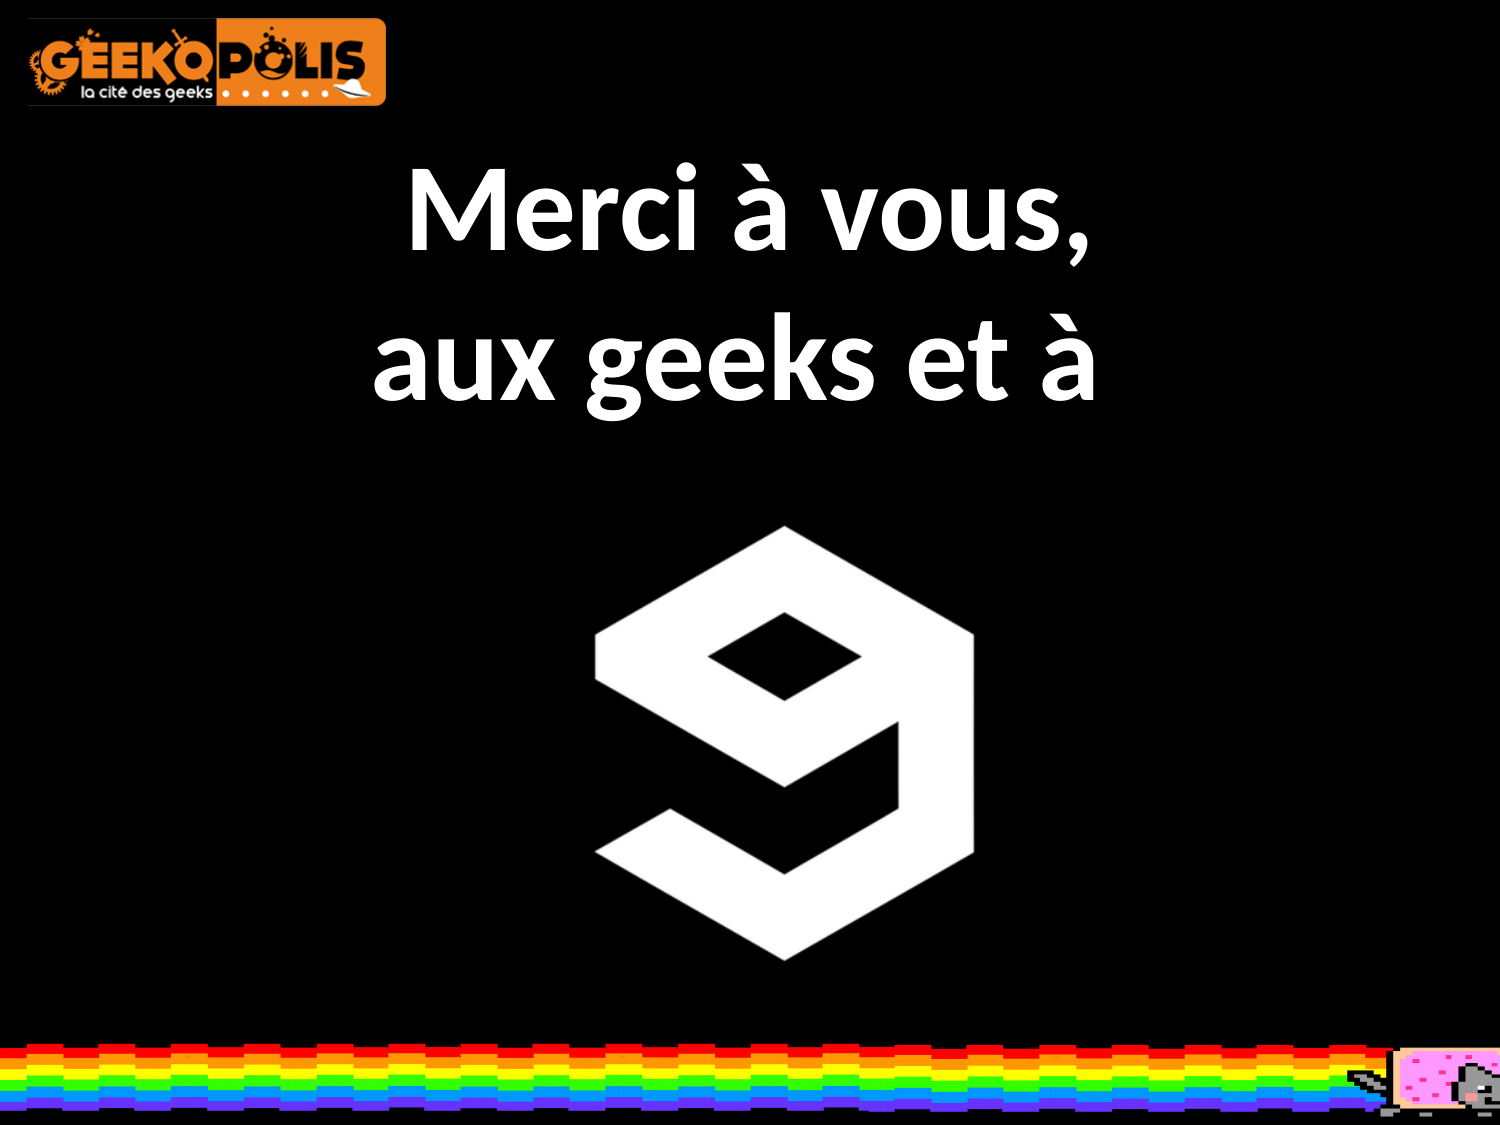

Merci à vous,
aux geeks et à